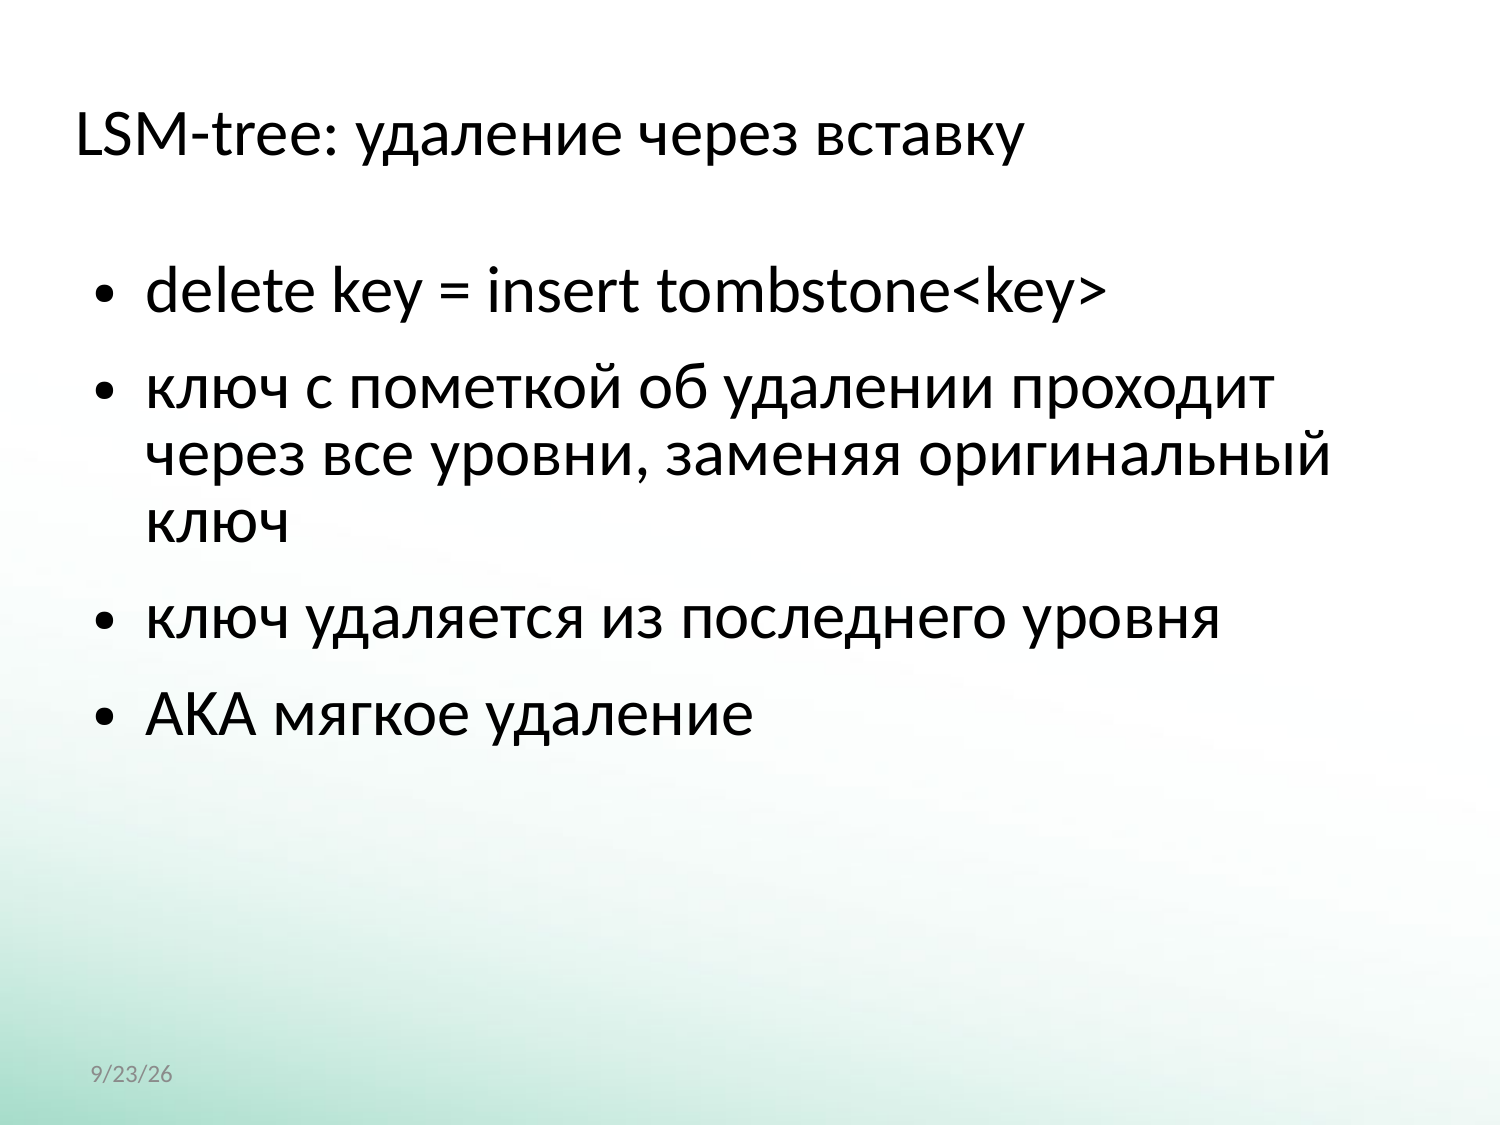

# LSM-tree: удаление через вставку
delete key = insert tombstone<key>
ключ с пометкой об удалении проходит через все уровни, заменяя оригинальный ключ
ключ удаляется из последнего уровня
AKA мягкое удаление